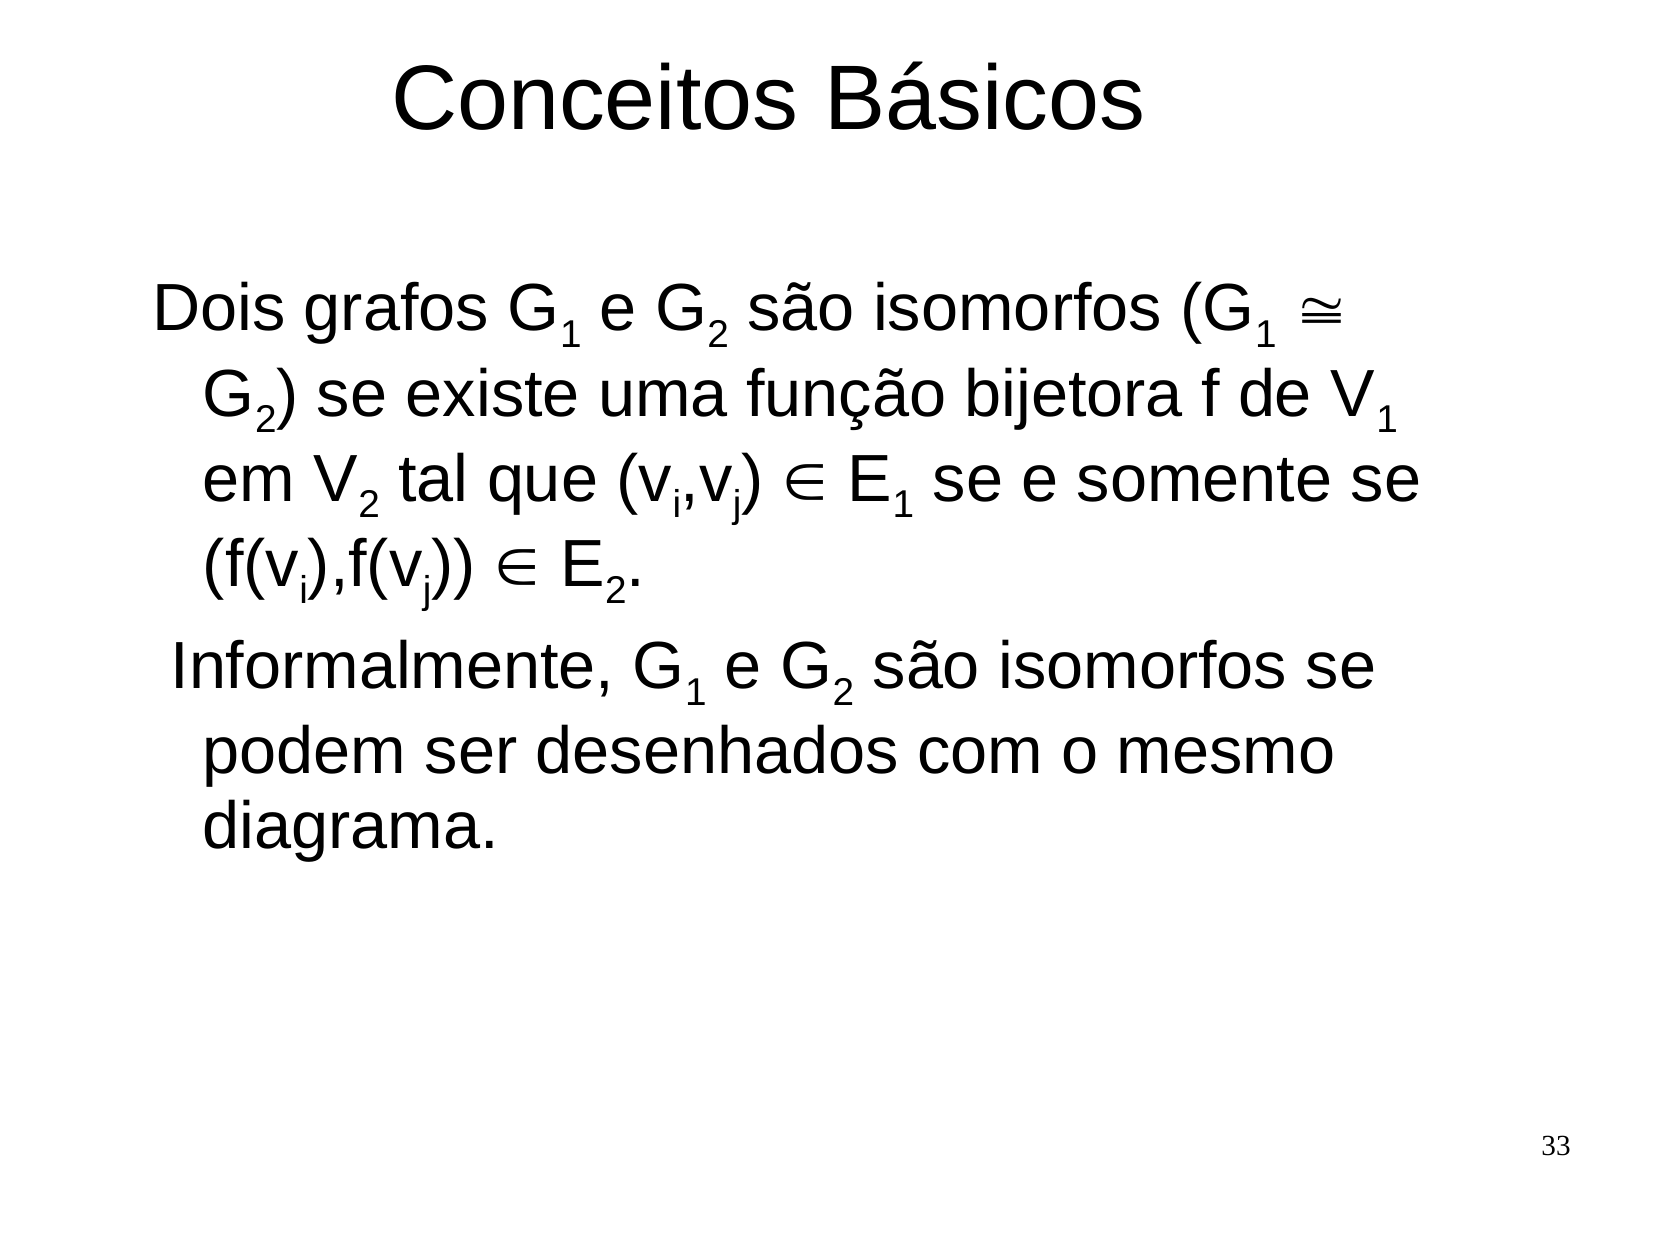

# Conceitos Básicos
Dois grafos G1 e G2 são isomorfos (G1  G2) se existe uma função bijetora f de V1 em V2 tal que (vi,vj)  E1 se e somente se (f(vi),f(vj))  E2.
 Informalmente, G1 e G2 são isomorfos se podem ser desenhados com o mesmo diagrama.
33